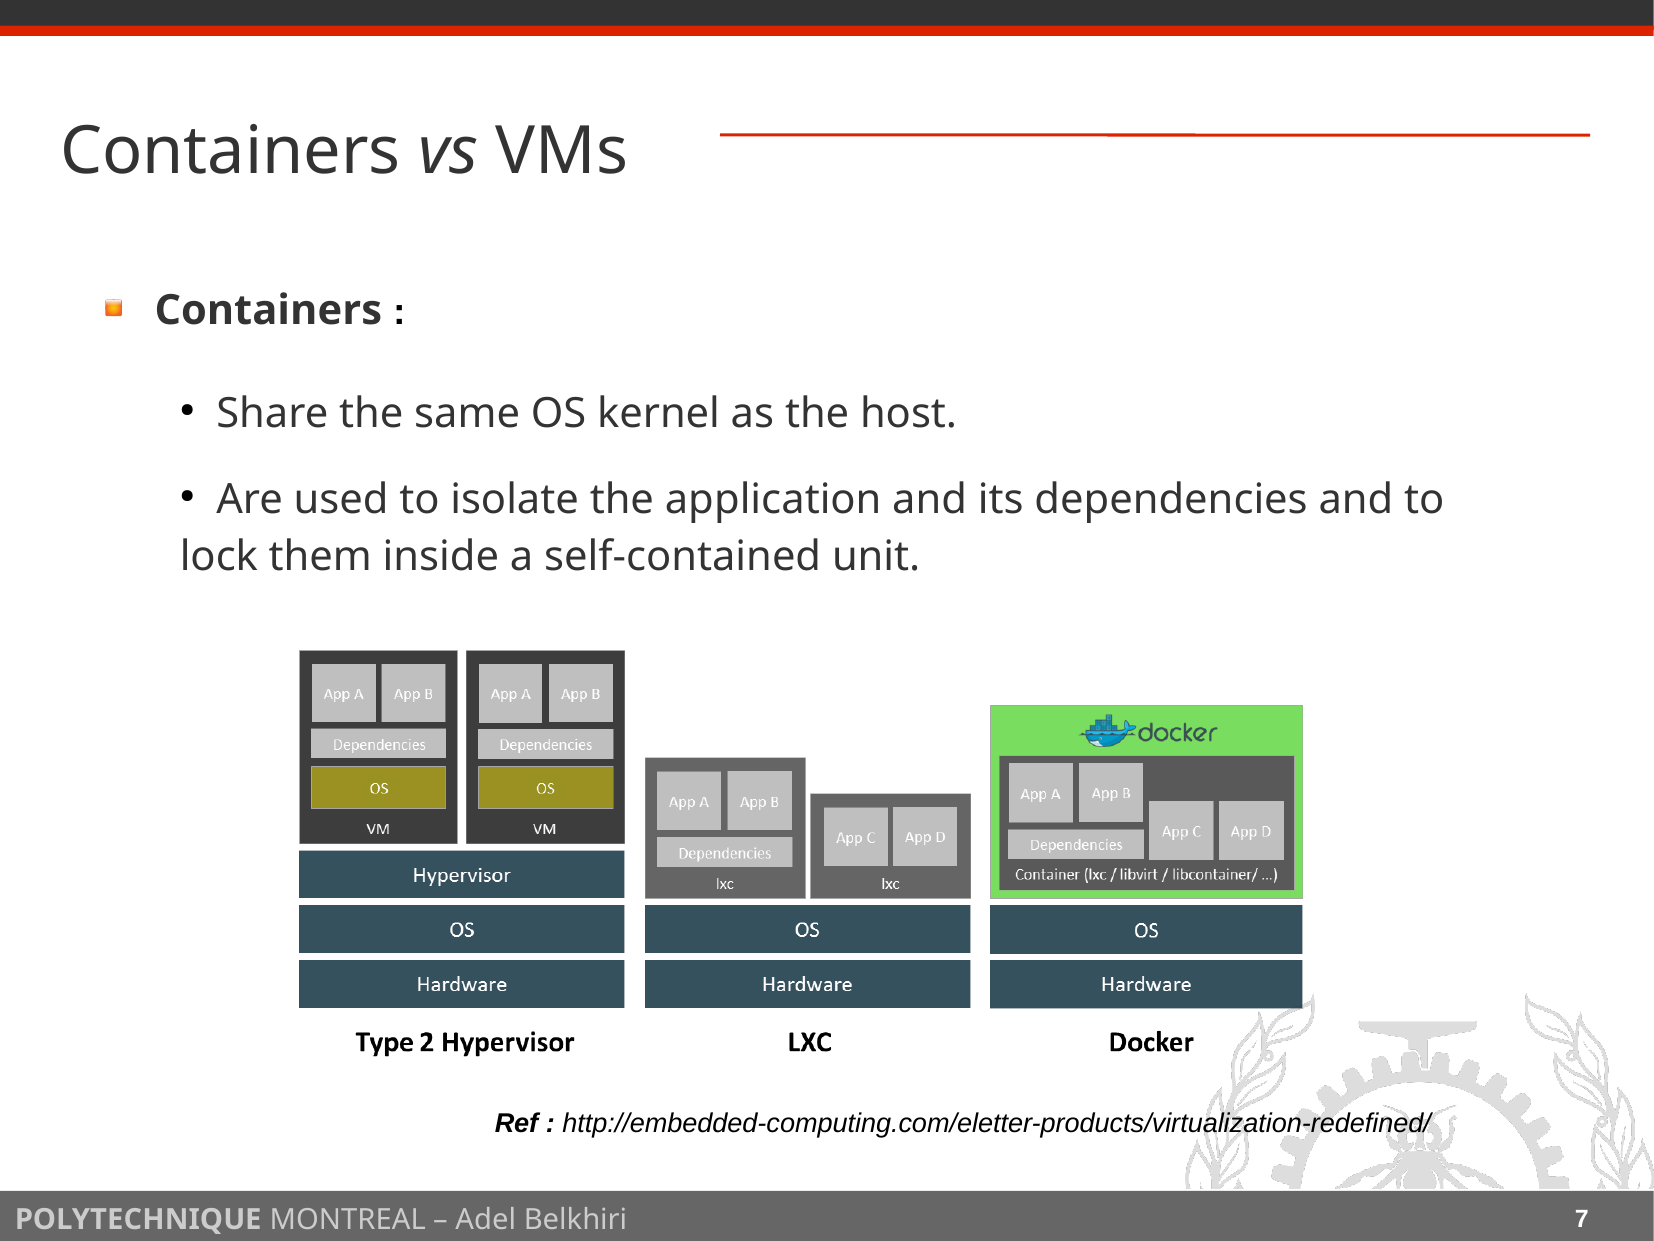

Containers vs VMs
 Containers :
 Share the same OS kernel as the host.
 Are used to isolate the application and its dependencies and to lock them inside a self-contained unit.
Ref : http://embedded-computing.com/eletter-products/virtualization-redefined/
POLYTECHNIQUE MONTREAL – Adel Belkhiri
7